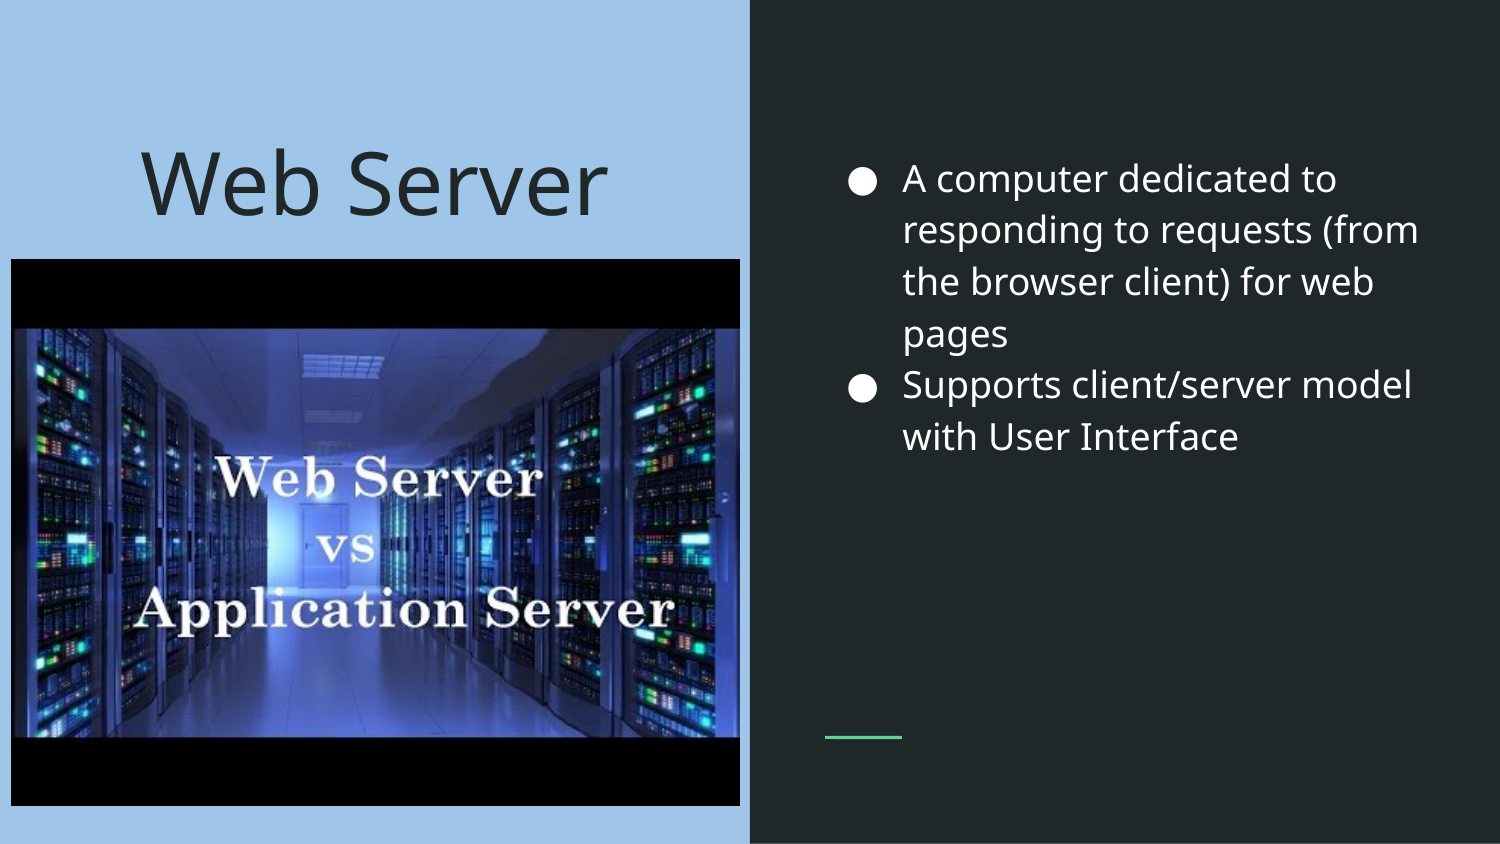

# Web Server
A computer dedicated to responding to requests (from the browser client) for web pages
Supports client/server model with User Interface